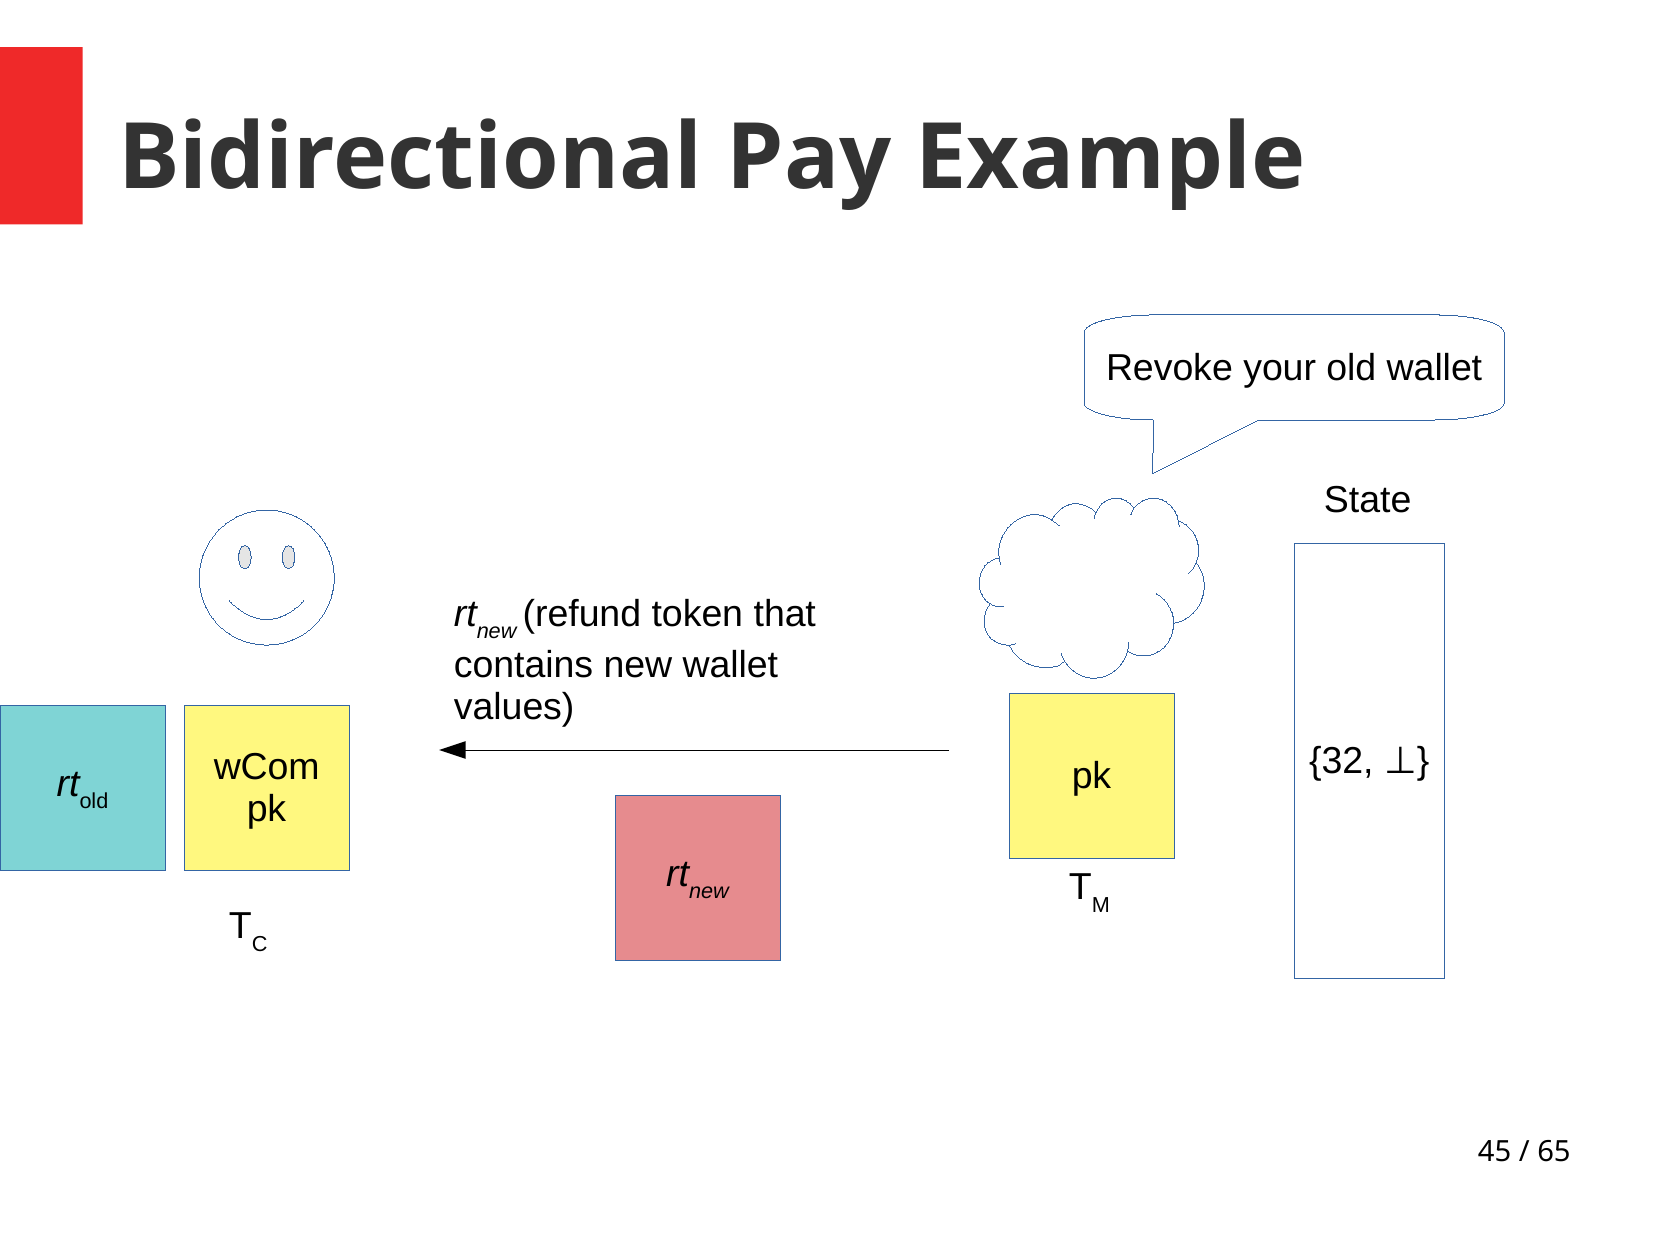

# Bidirectional Pay Example
Revoke your old wallet
State
{32, ⊥}
rtnew (refund token that contains new wallet values)
pk
rtold
wCom
pk
rtnew
TM
TC
45